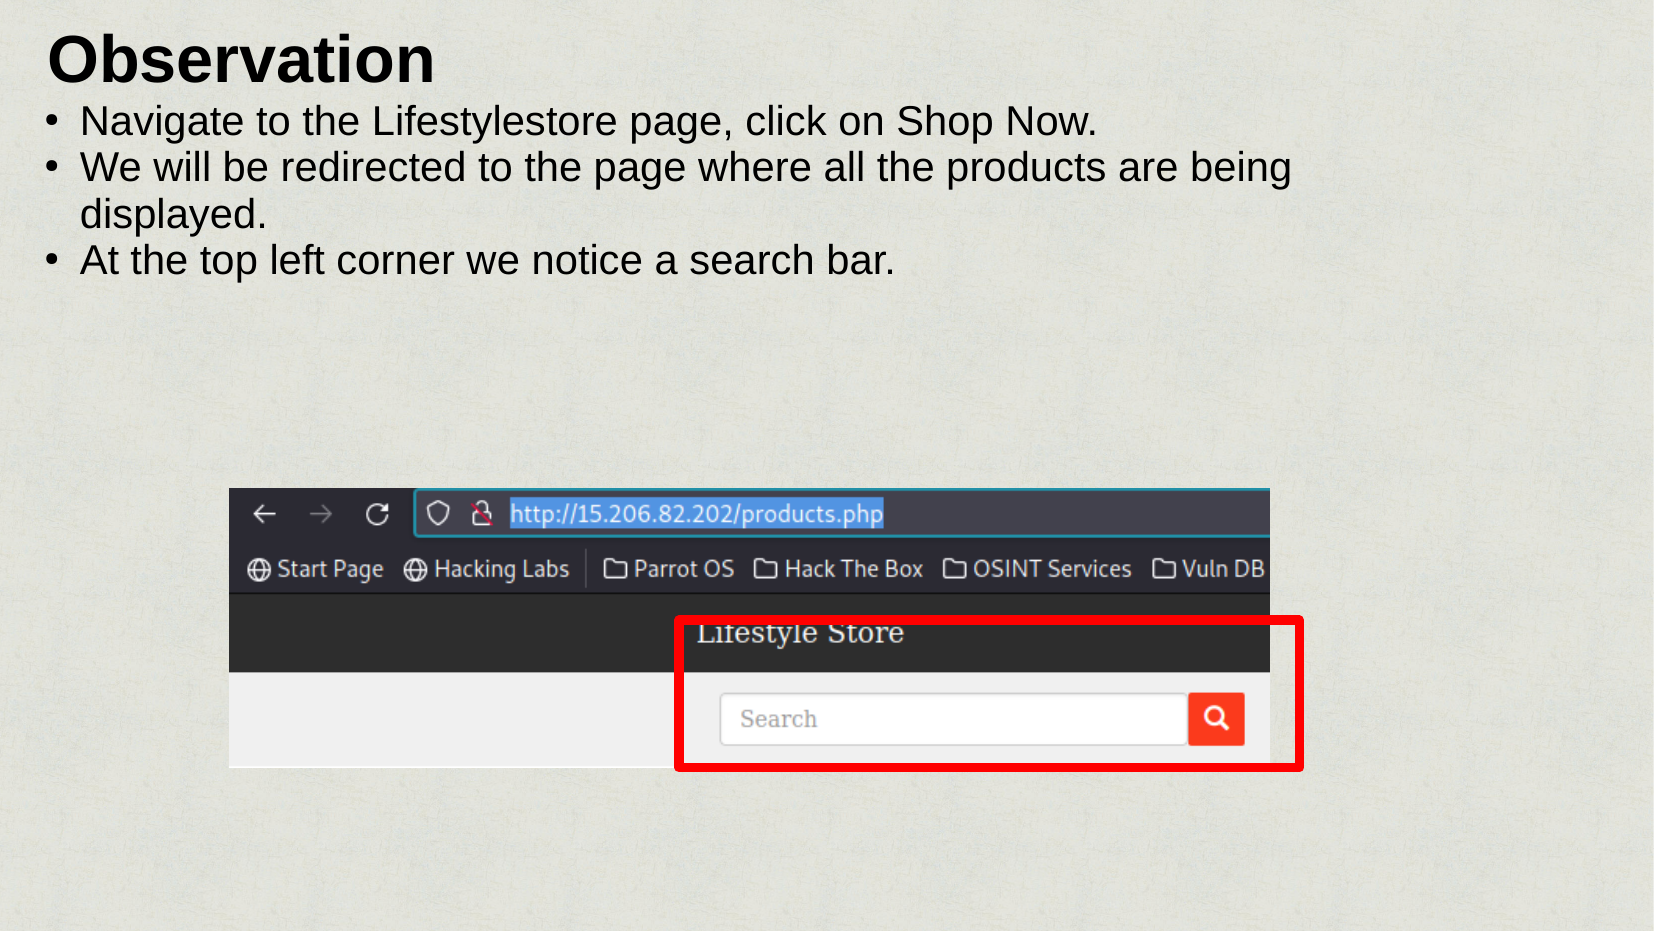

# Observation
Navigate to the Lifestylestore page, click on Shop Now.
We will be redirected to the page where all the products are being displayed.
At the top left corner we notice a search bar.